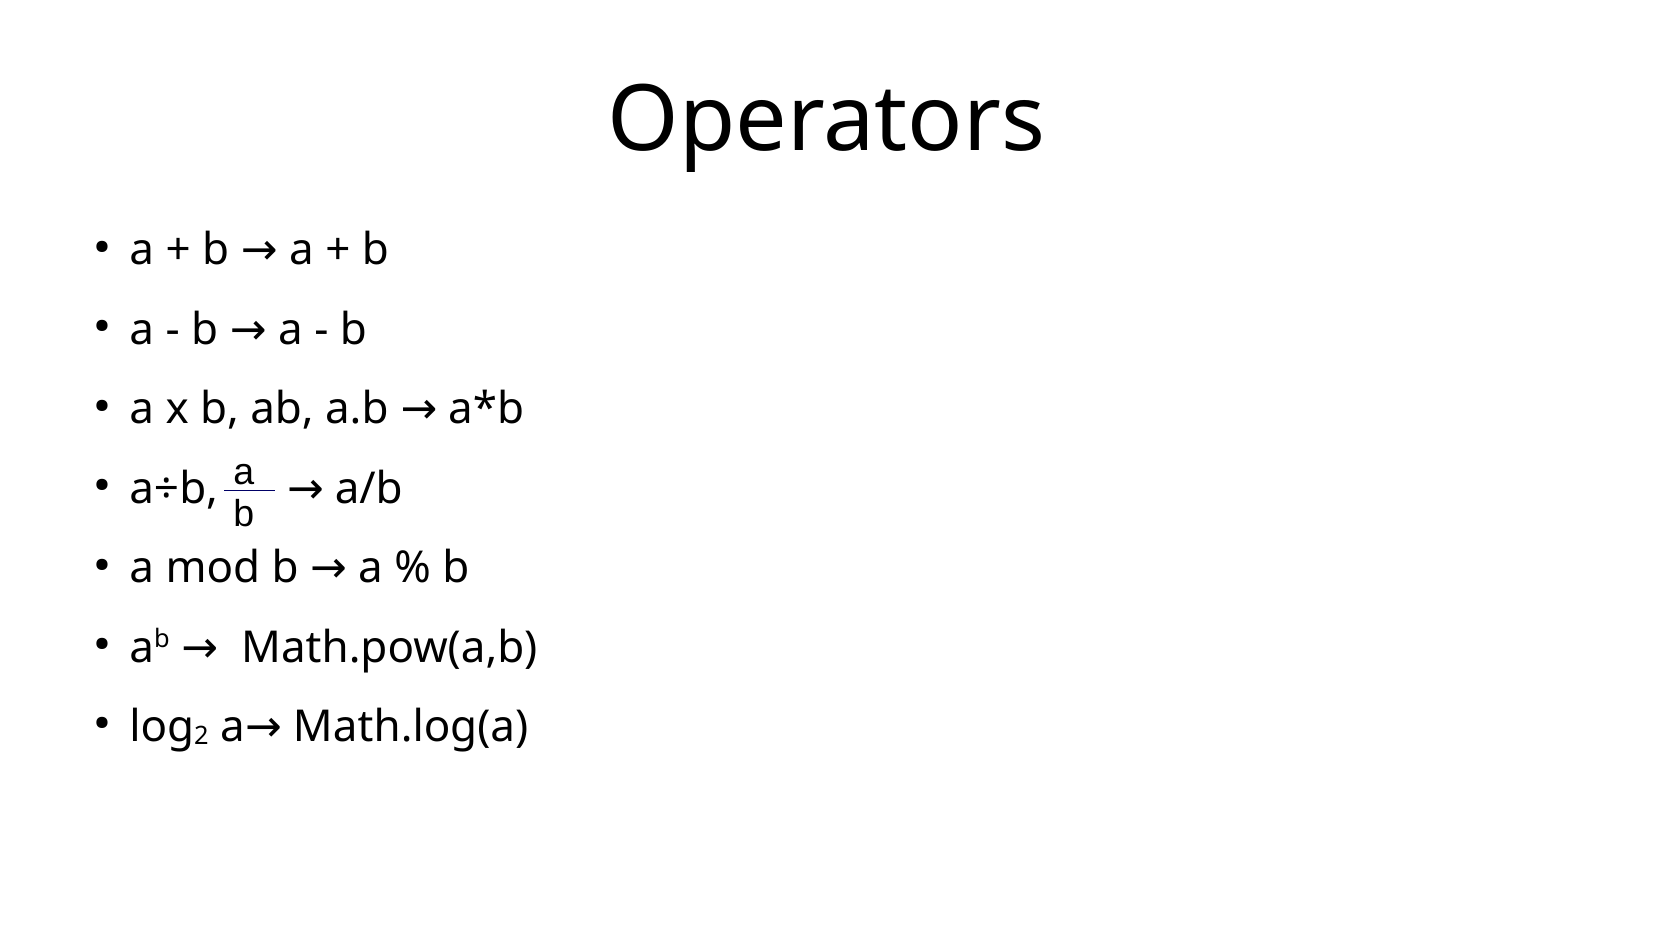

# Operators
a + b → a + b
a - b → a - b
a x b, ab, a.b → a*b
a÷b, → a/b
a mod b → a % b
ab → Math.pow(a,b)
log2 a→ Math.log(a)
a
b